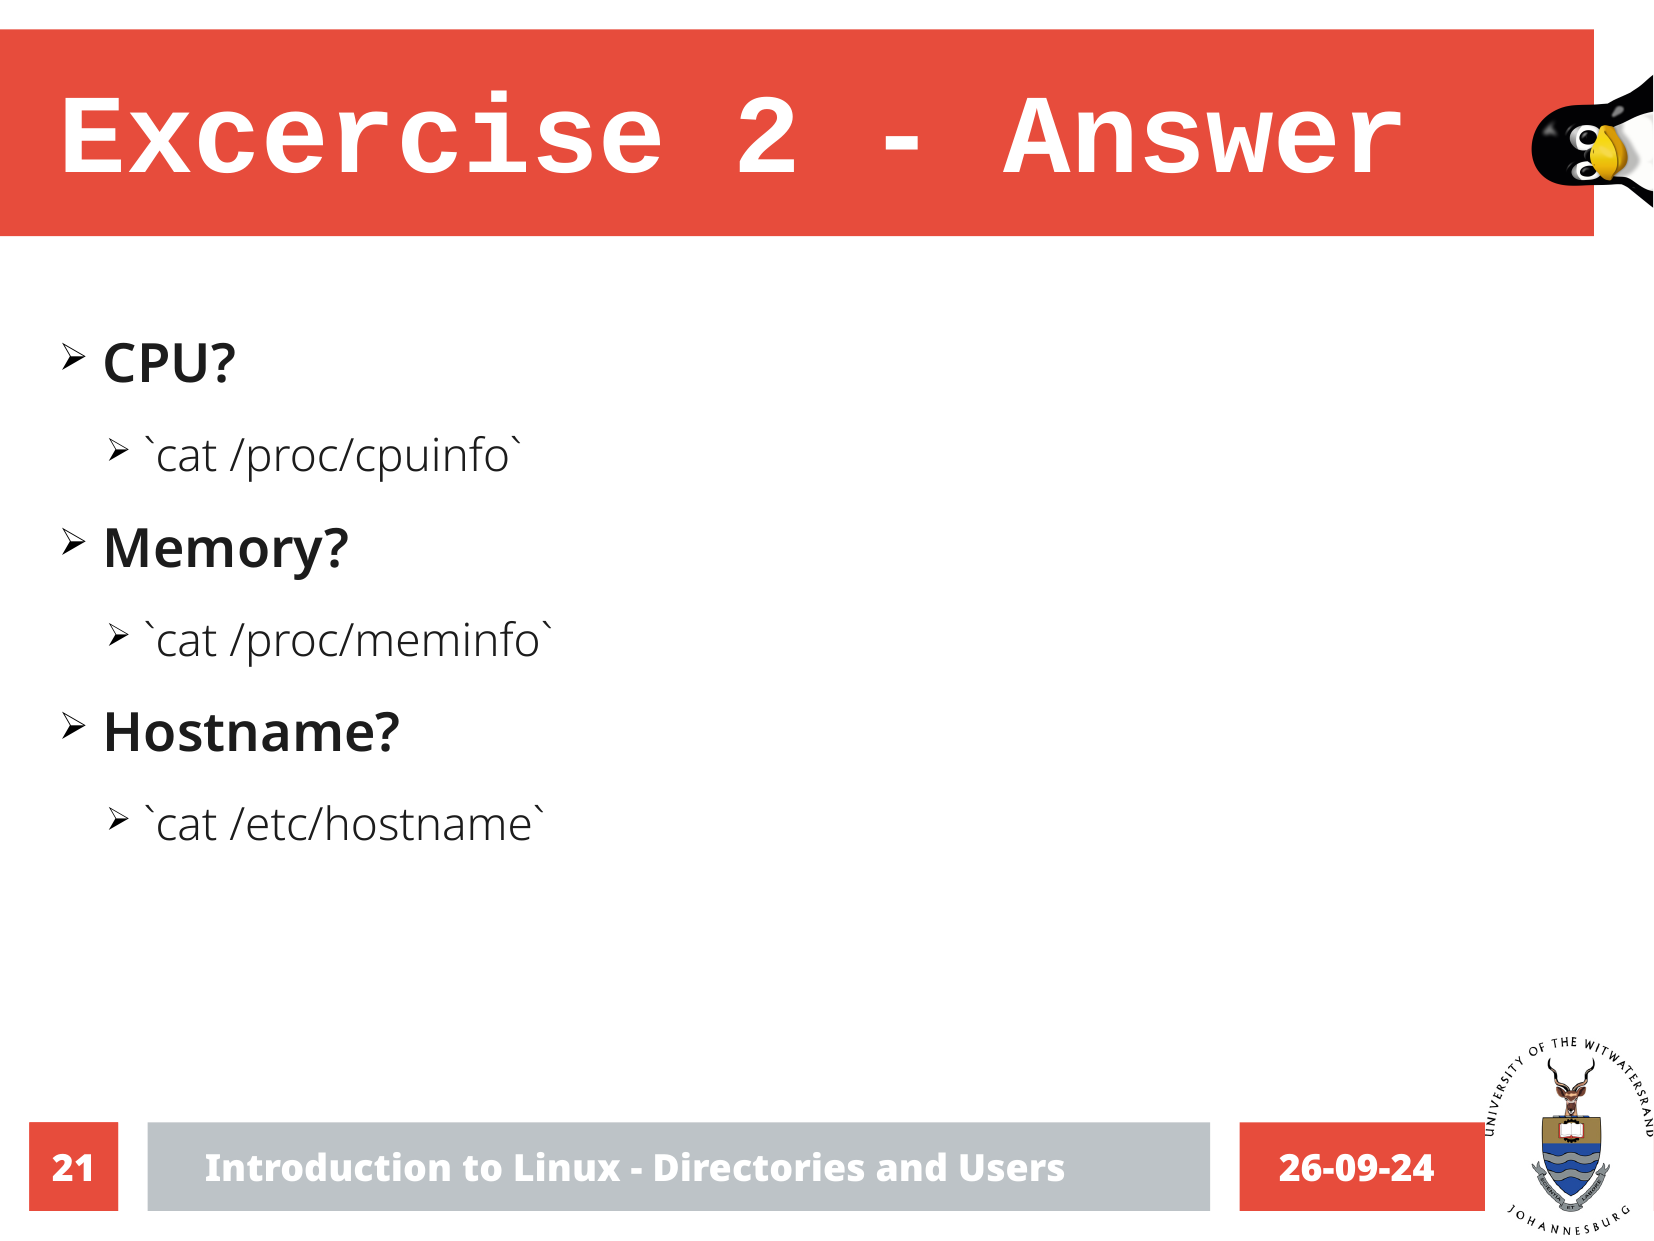

# Excercise 2 - Answer
 CPU?
 `cat /proc/cpuinfo`
 Memory?
 `cat /proc/meminfo`
 Hostname?
 `cat /etc/hostname`
21
 Introduction to Linux - Directories and Users